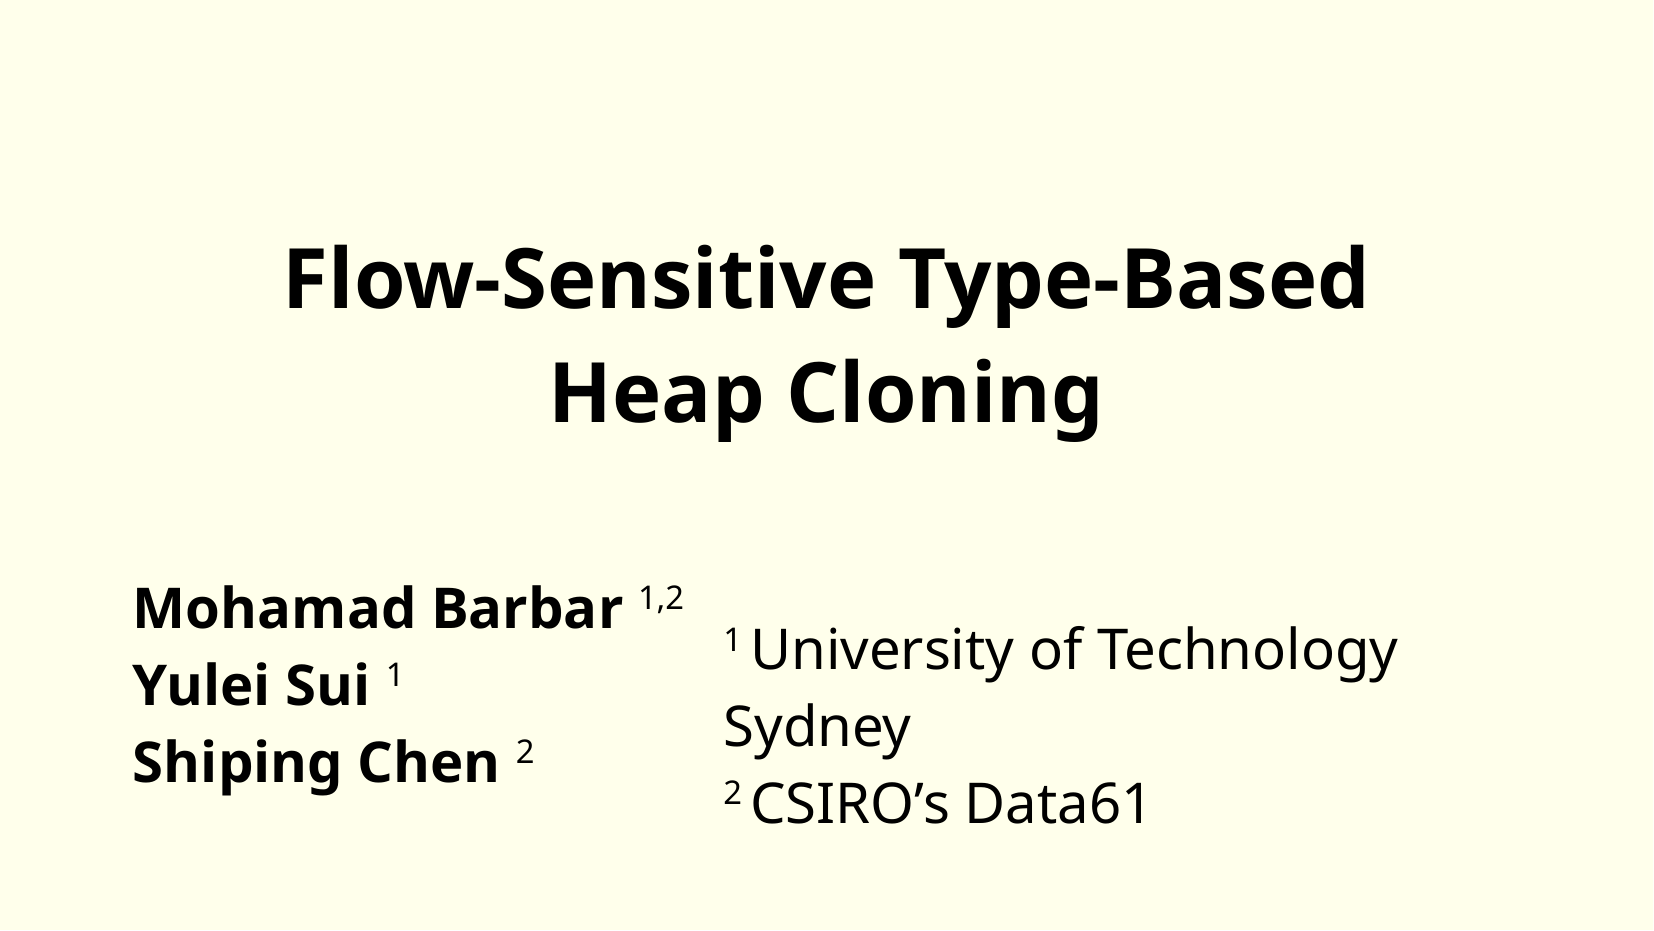

# Flow-Sensitive Type-Based Heap Cloning
Mohamad Barbar 1,2
Yulei Sui 1
Shiping Chen 2
1 University of Technology Sydney
2 CSIRO’s Data61